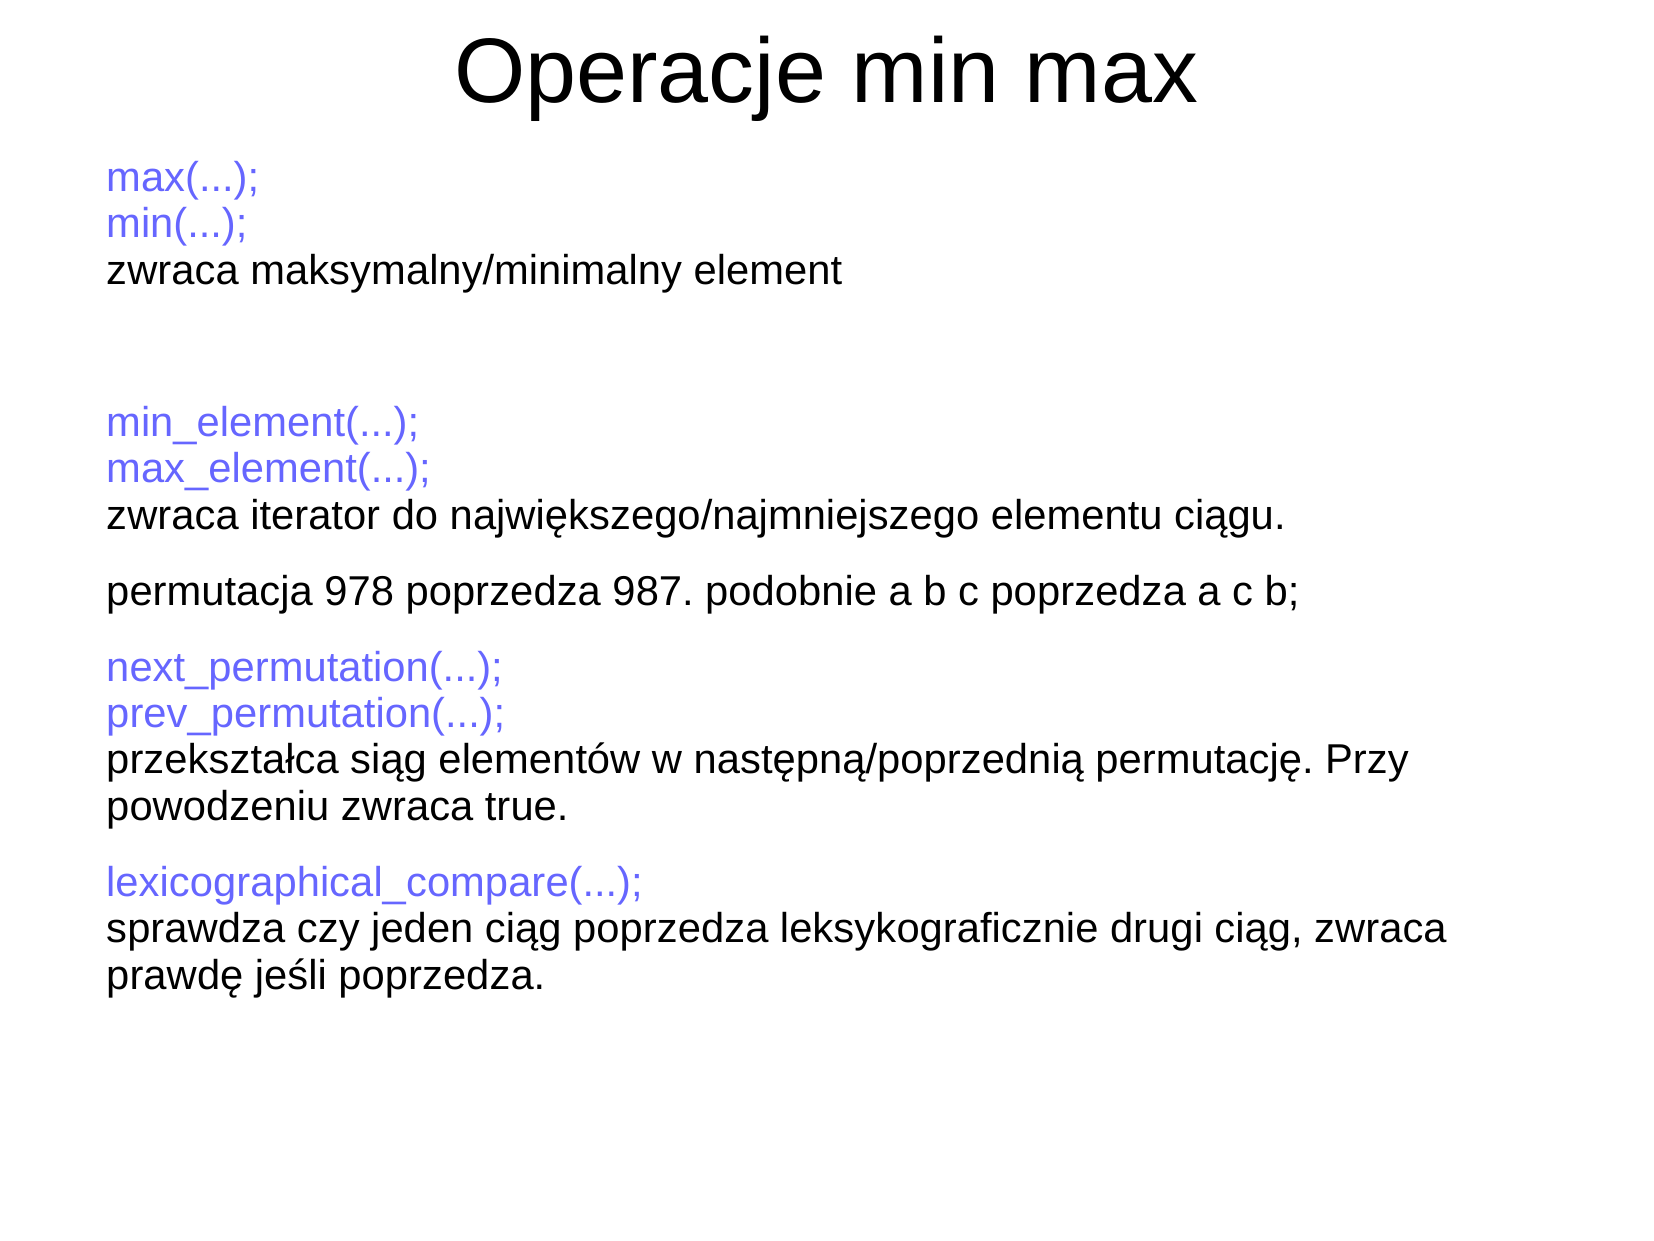

# Operacje min max
max(...);																	min(...);																		zwraca maksymalny/minimalny element
min_element(...); 													 max_element(...);	 														zwraca iterator do największego/najmniejszego elementu ciągu.
permutacja 978 poprzedza 987. podobnie a b c poprzedza a c b;
next_permutation(...);				 							prev_permutation(...);			 									 przekształca siąg elementów w następną/poprzednią permutację. Przy powodzeniu zwraca true.
lexicographical_compare(...);											sprawdza czy jeden ciąg poprzedza leksykograficznie drugi ciąg, zwraca prawdę jeśli poprzedza.